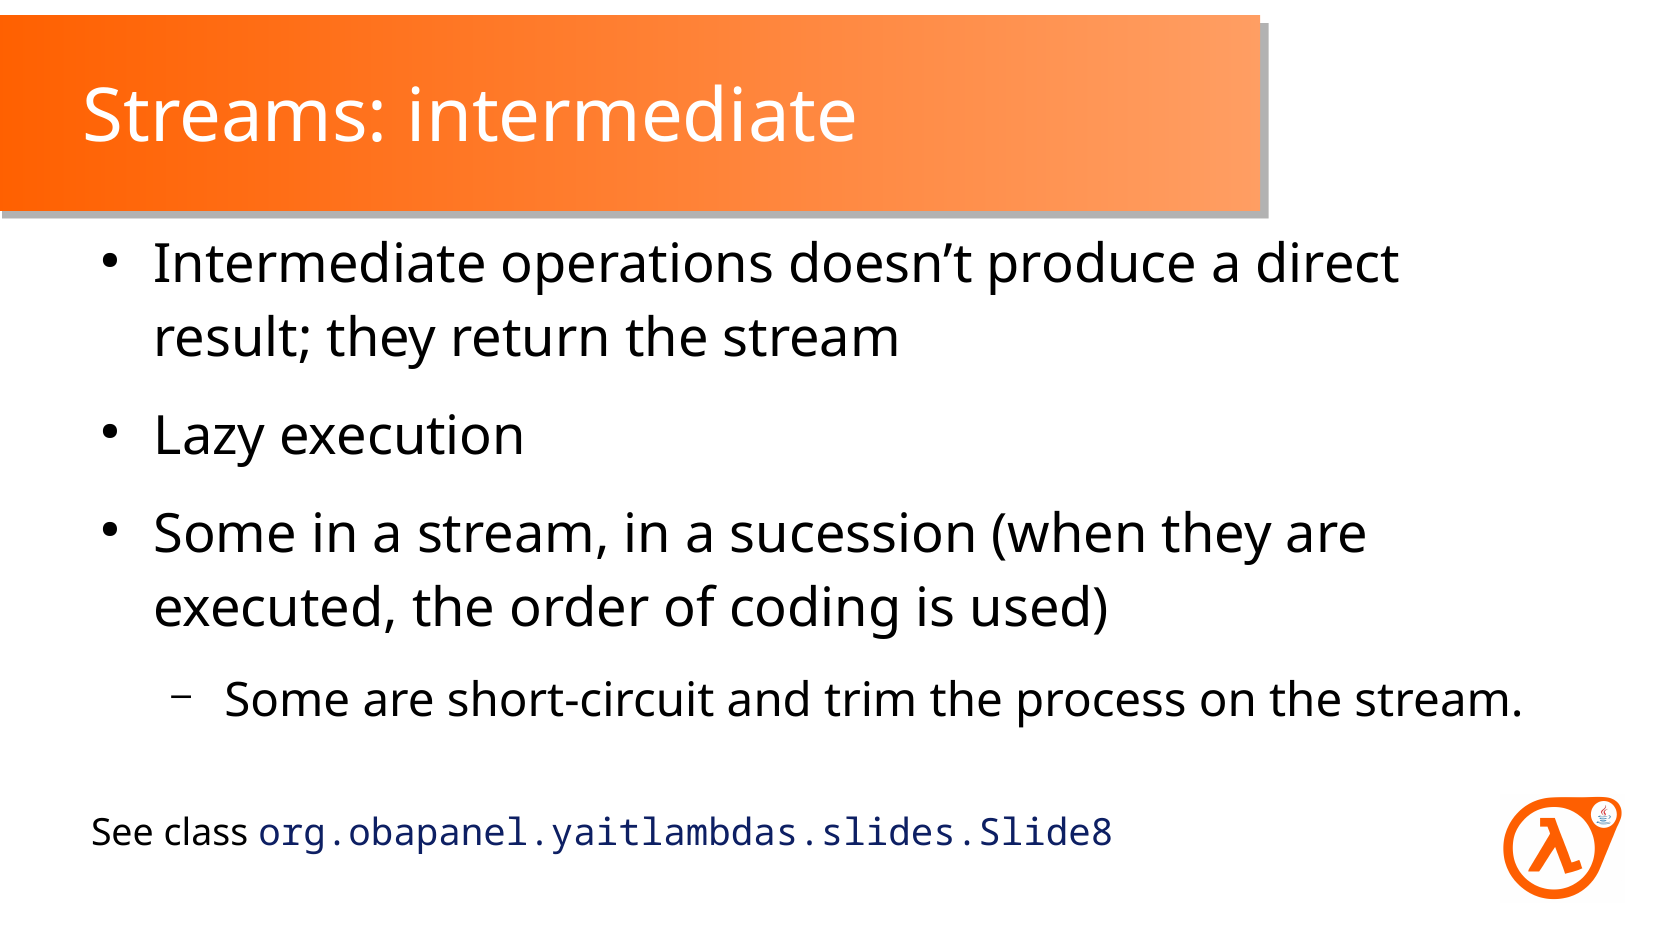

# Streams: intermediate
Intermediate operations doesn’t produce a direct result; they return the stream
Lazy execution
Some in a stream, in a sucession (when they are executed, the order of coding is used)
Some are short-circuit and trim the process on the stream.
See class org.obapanel.yaitlambdas.slides.Slide8